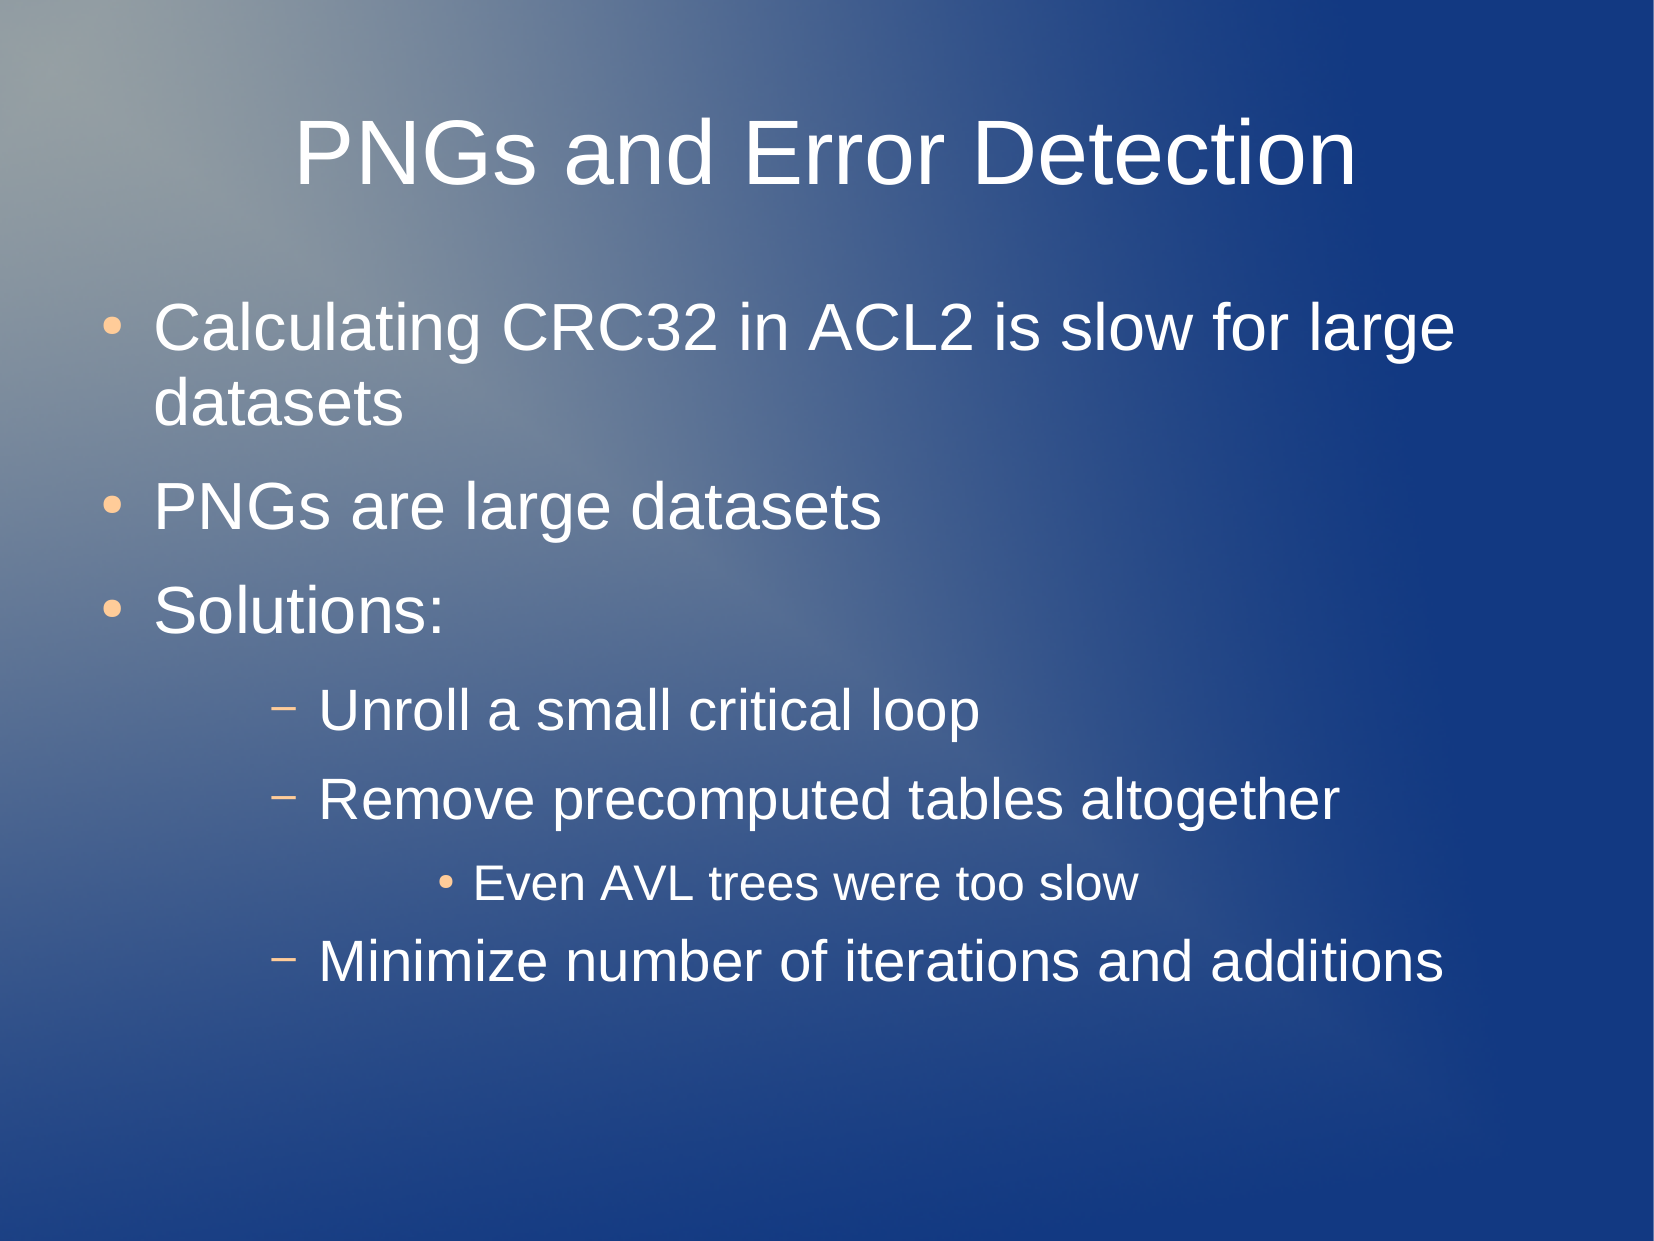

# PNGs and Error Detection
Calculating CRC32 in ACL2 is slow for large datasets
PNGs are large datasets
Solutions:
Unroll a small critical loop
Remove precomputed tables altogether
Even AVL trees were too slow
Minimize number of iterations and additions